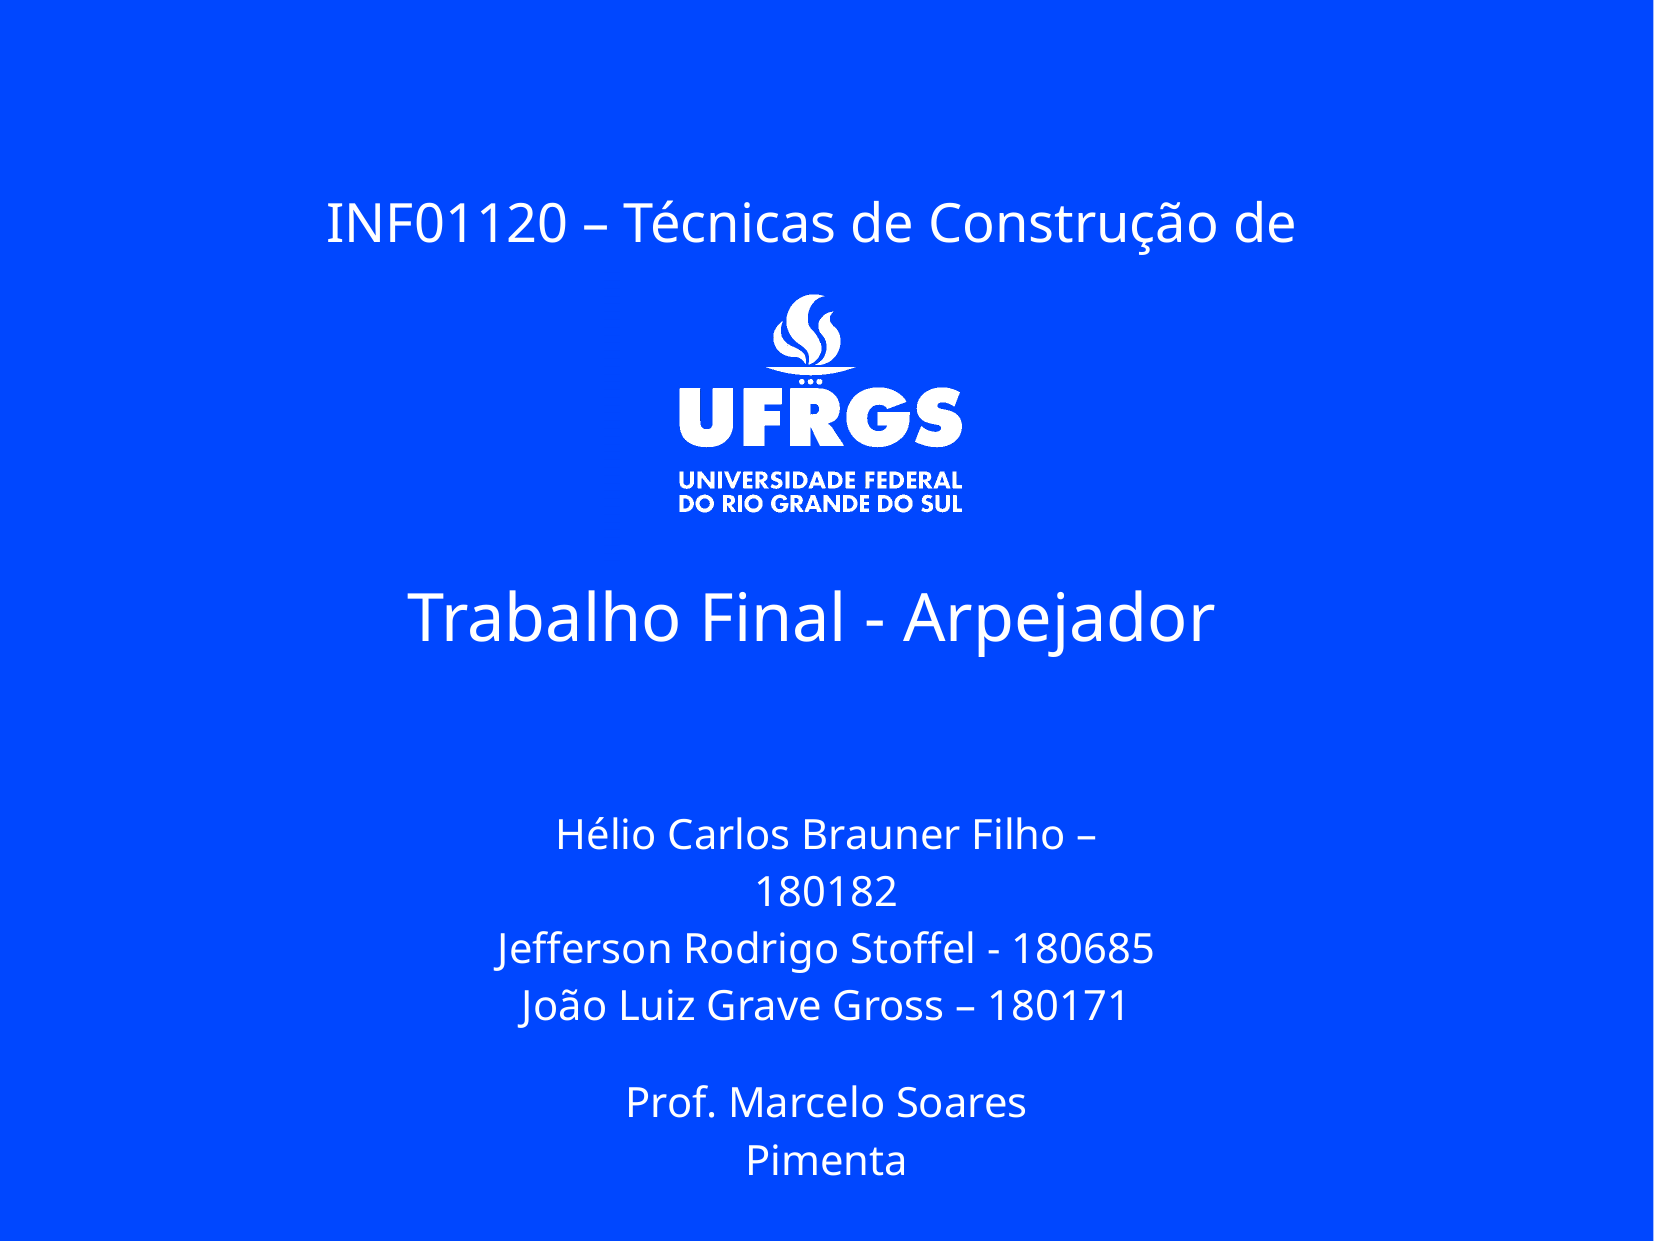

INF01120 – Técnicas de Construção de Programas
Trabalho Final - Arpejador
Hélio Carlos Brauner Filho – 180182
Jefferson Rodrigo Stoffel - 180685
João Luiz Grave Gross – 180171
Prof. Marcelo Soares Pimenta